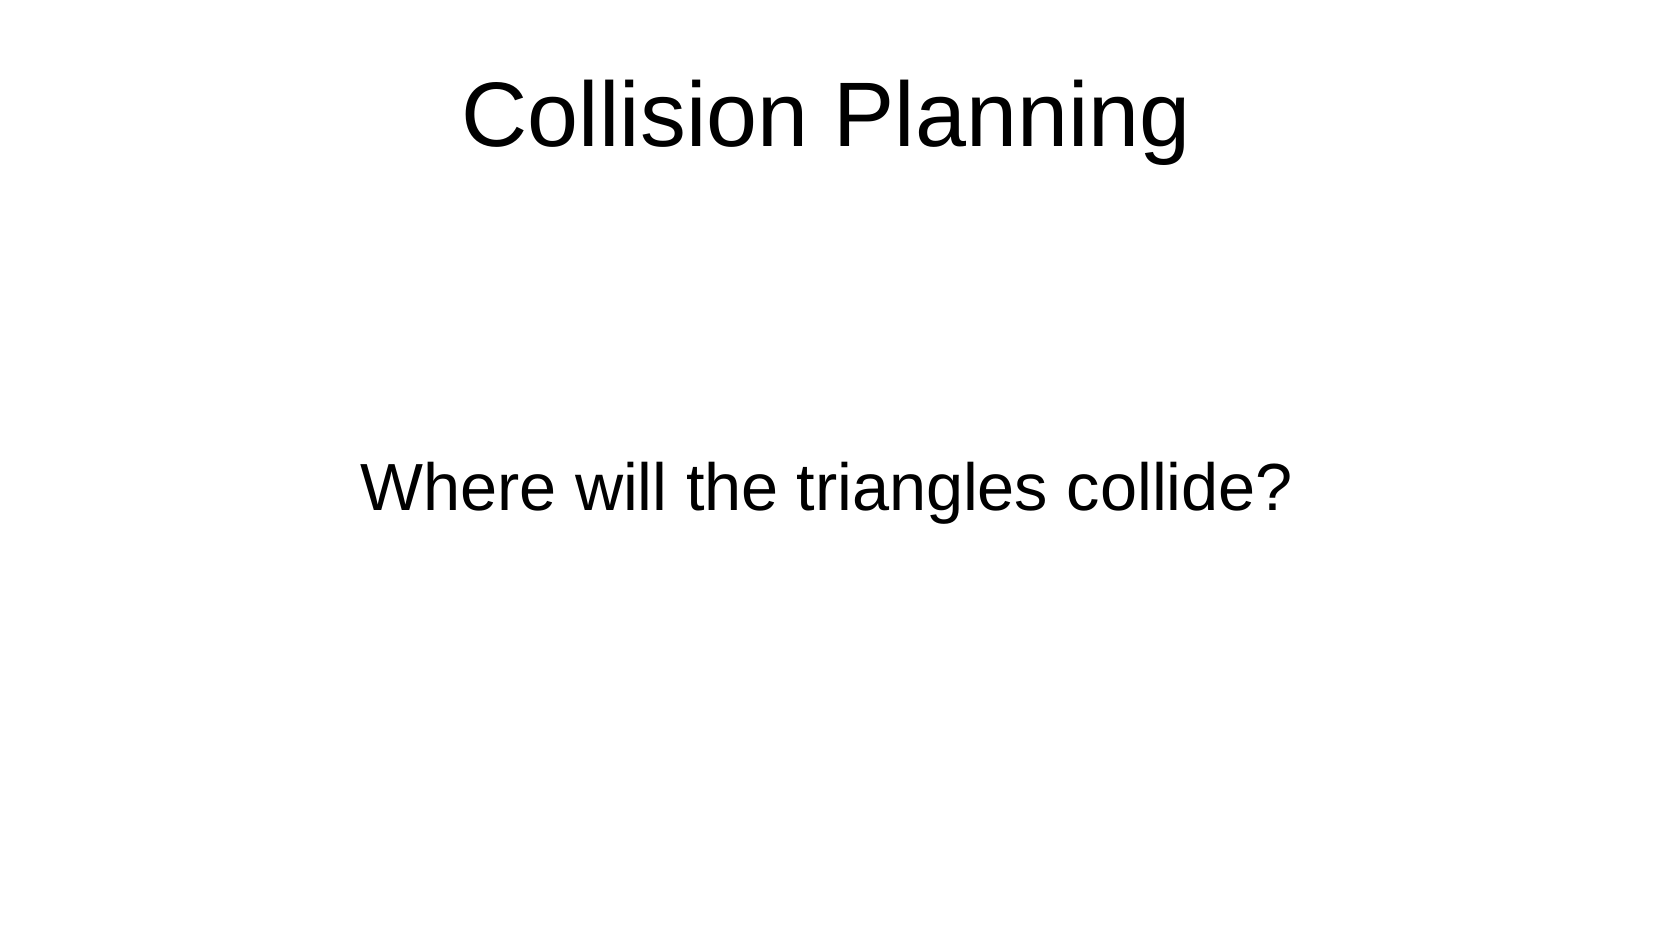

# Collision Planning
Where will the triangles collide?